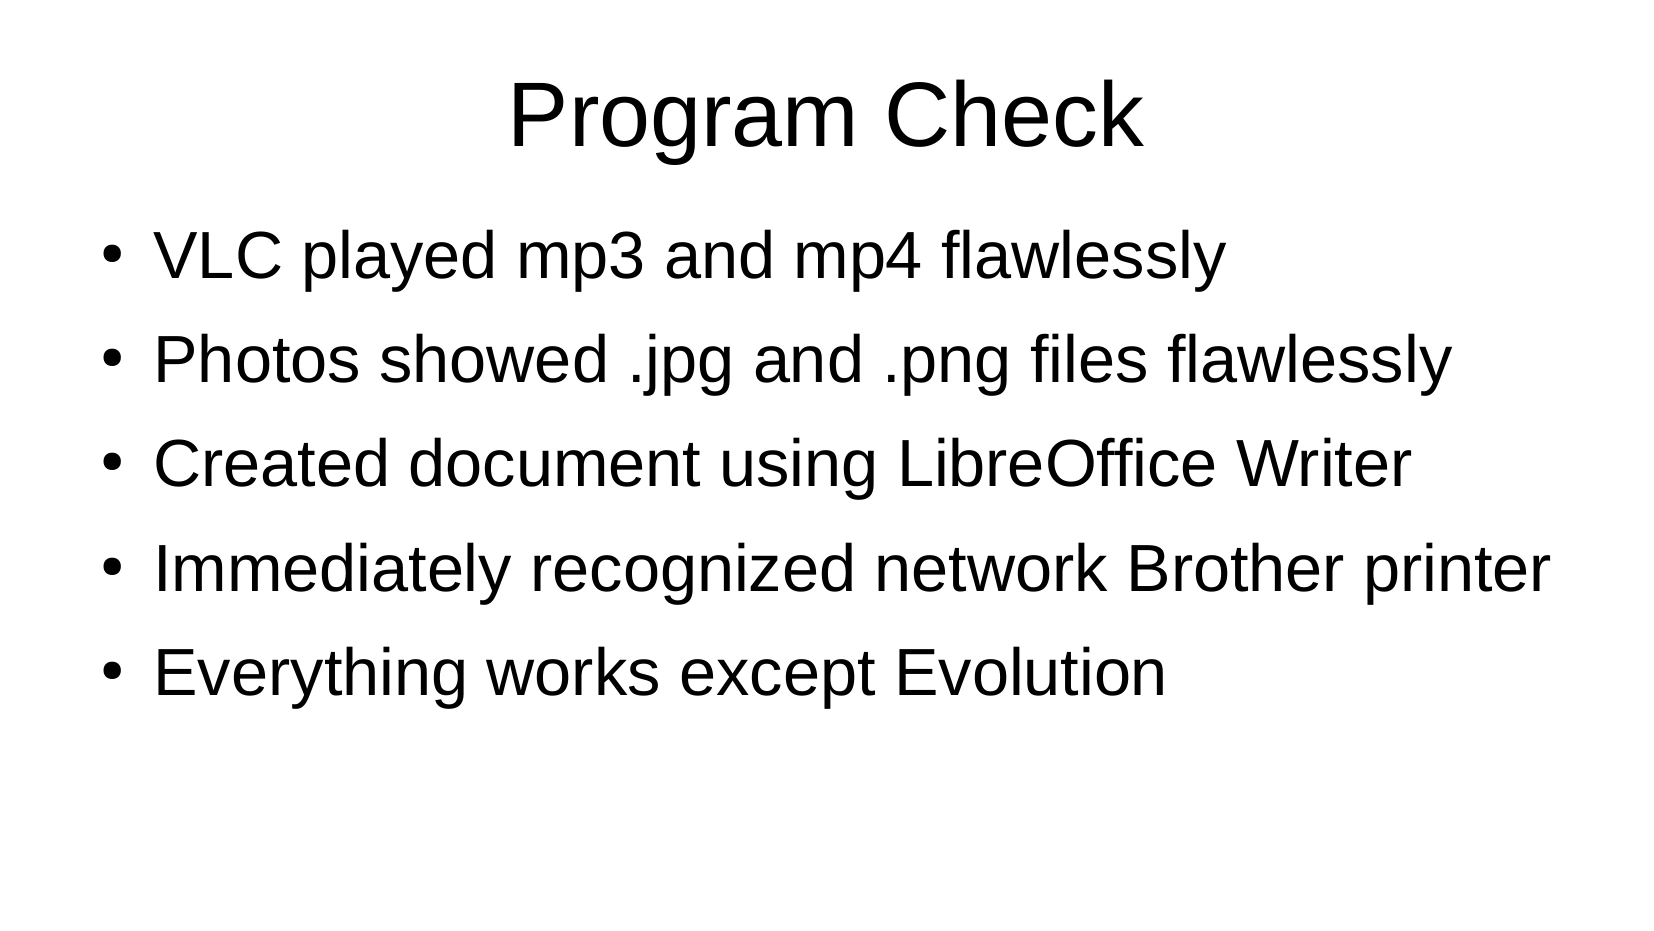

# Program Check
VLC played mp3 and mp4 flawlessly
Photos showed .jpg and .png files flawlessly
Created document using LibreOffice Writer
Immediately recognized network Brother printer
Everything works except Evolution